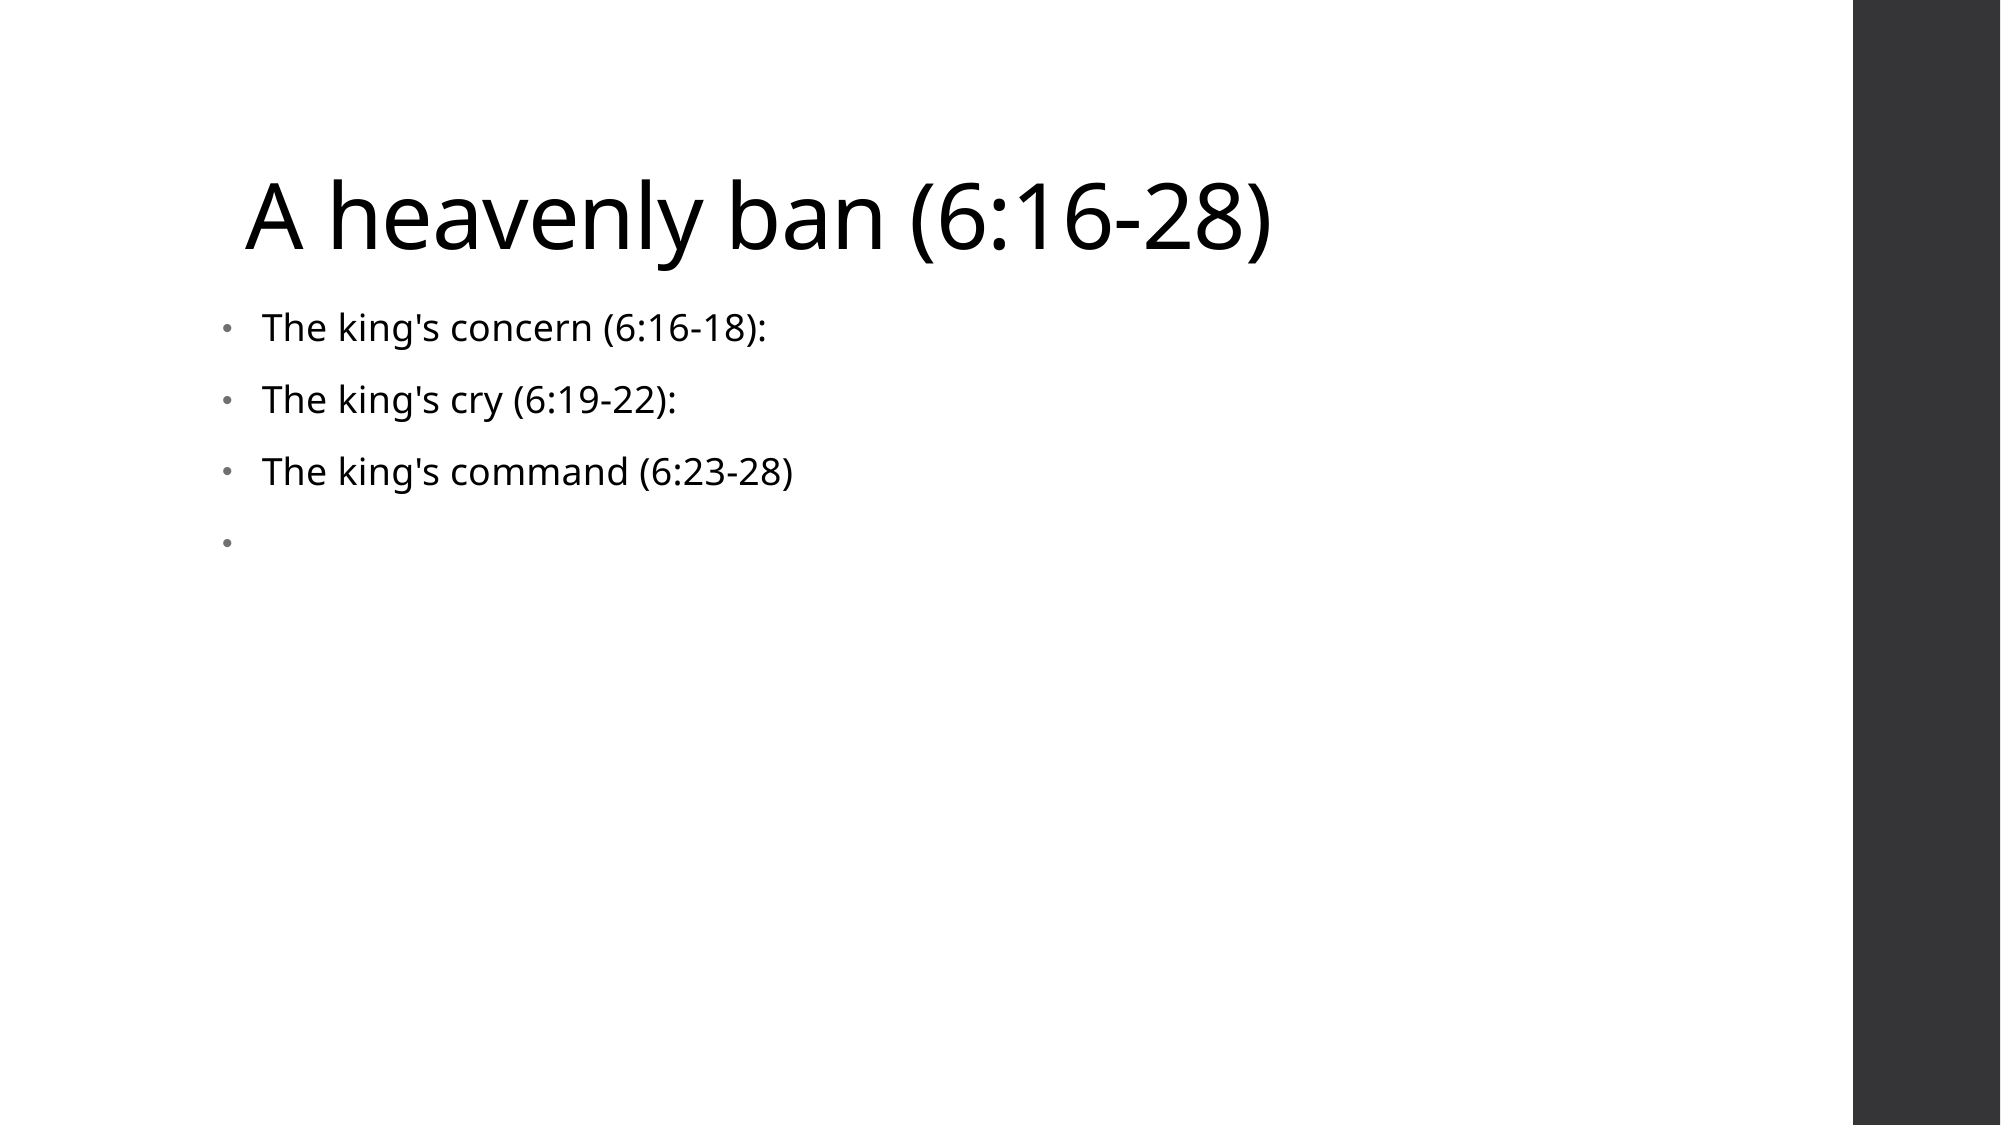

# A heavenly ban (6:16-28)
 The king's concern (6:16-18):
 The king's cry (6:19-22):
 The king's command (6:23-28)